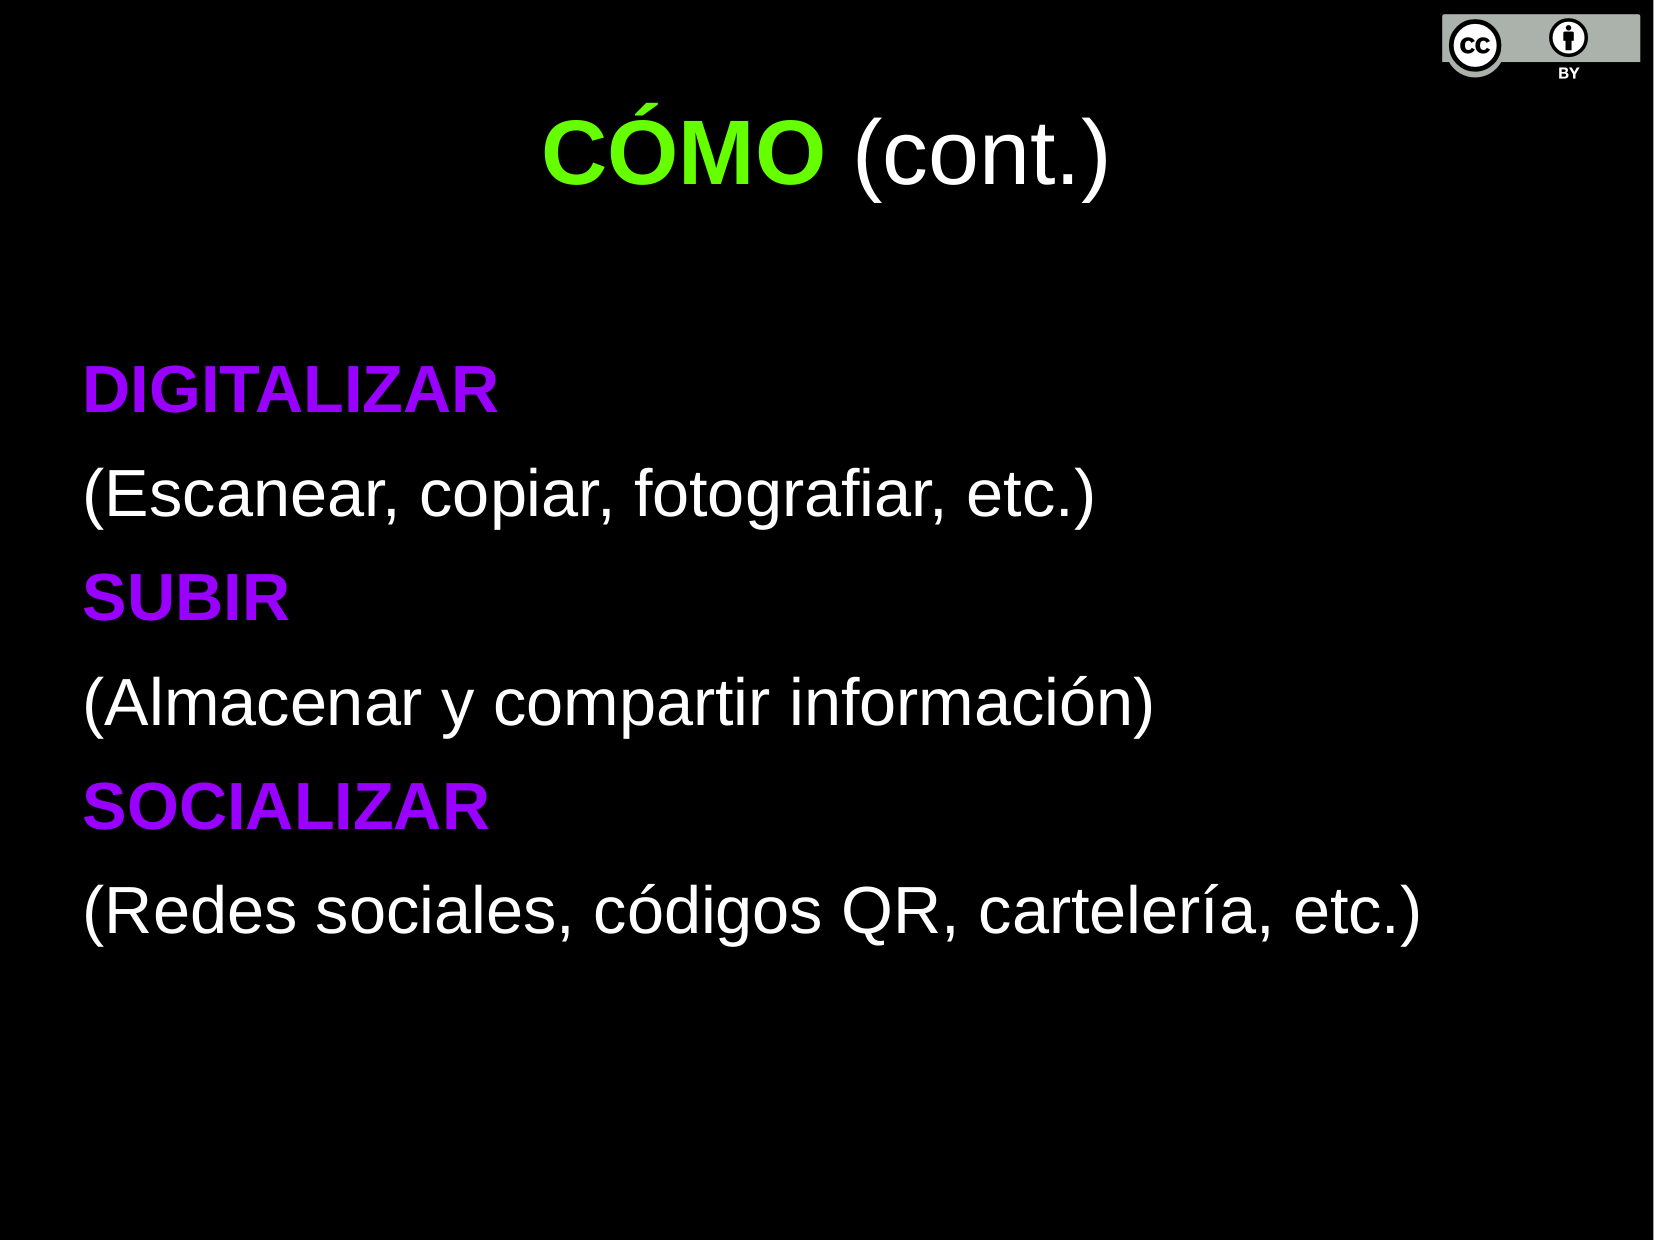

# CÓMO (cont.)
DIGITALIZAR
(Escanear, copiar, fotografiar, etc.)
SUBIR
(Almacenar y compartir información)
SOCIALIZAR
(Redes sociales, códigos QR, cartelería, etc.)